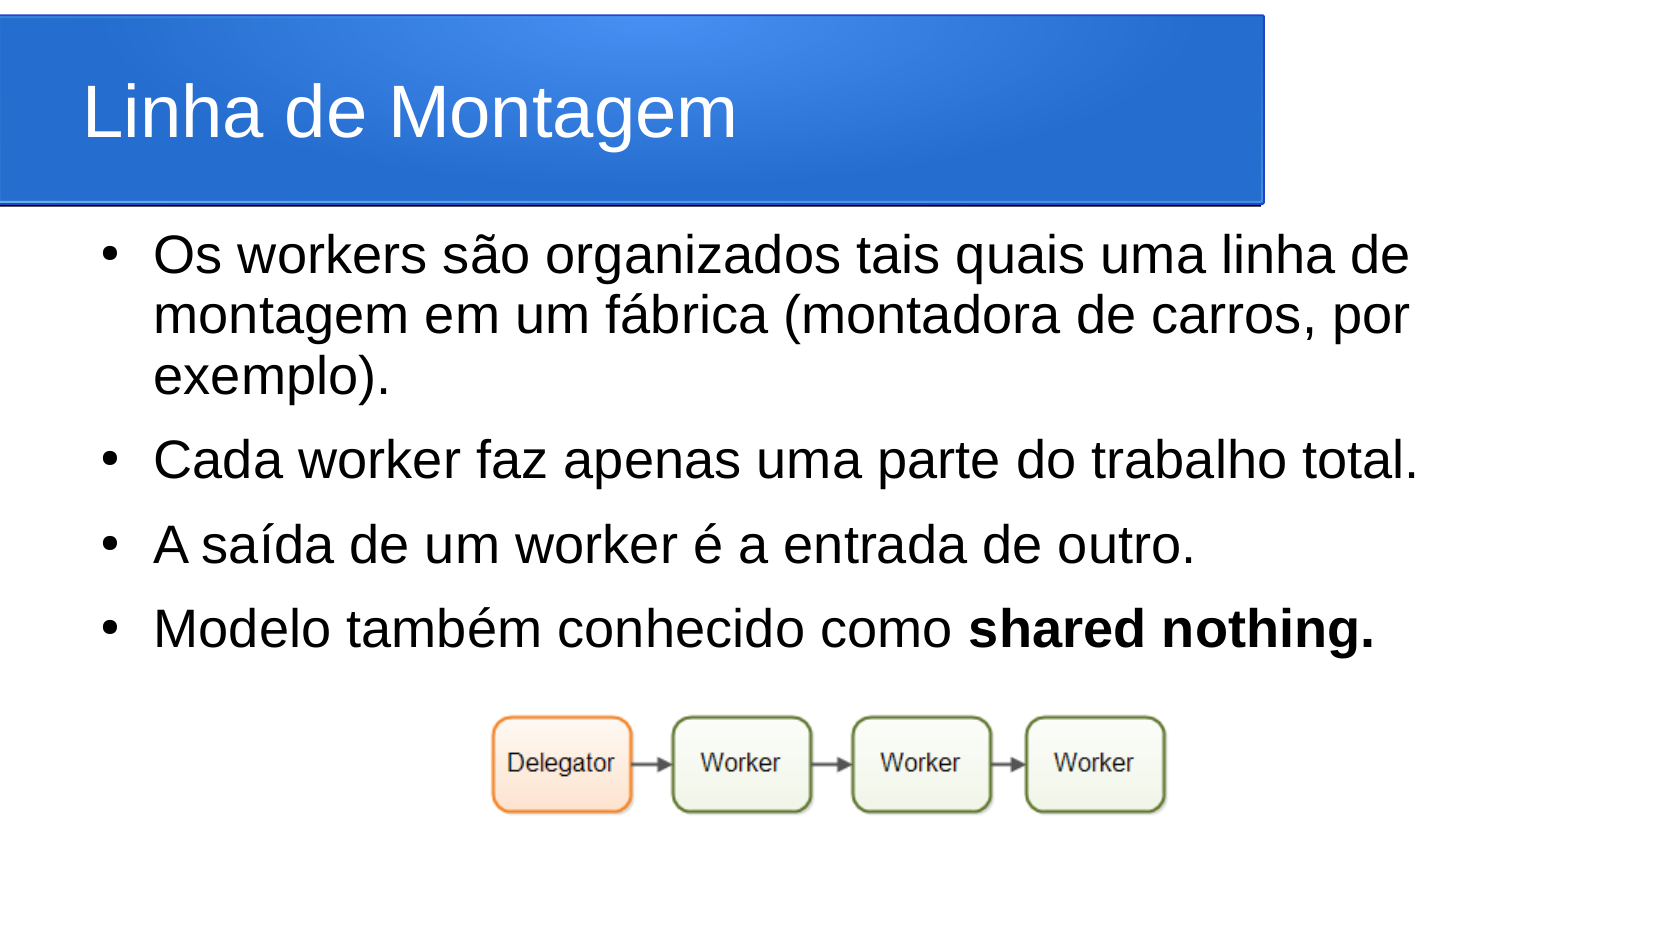

# Linha de Montagem
Os workers são organizados tais quais uma linha de montagem em um fábrica (montadora de carros, por exemplo).
Cada worker faz apenas uma parte do trabalho total.
A saída de um worker é a entrada de outro.
Modelo também conhecido como shared nothing.